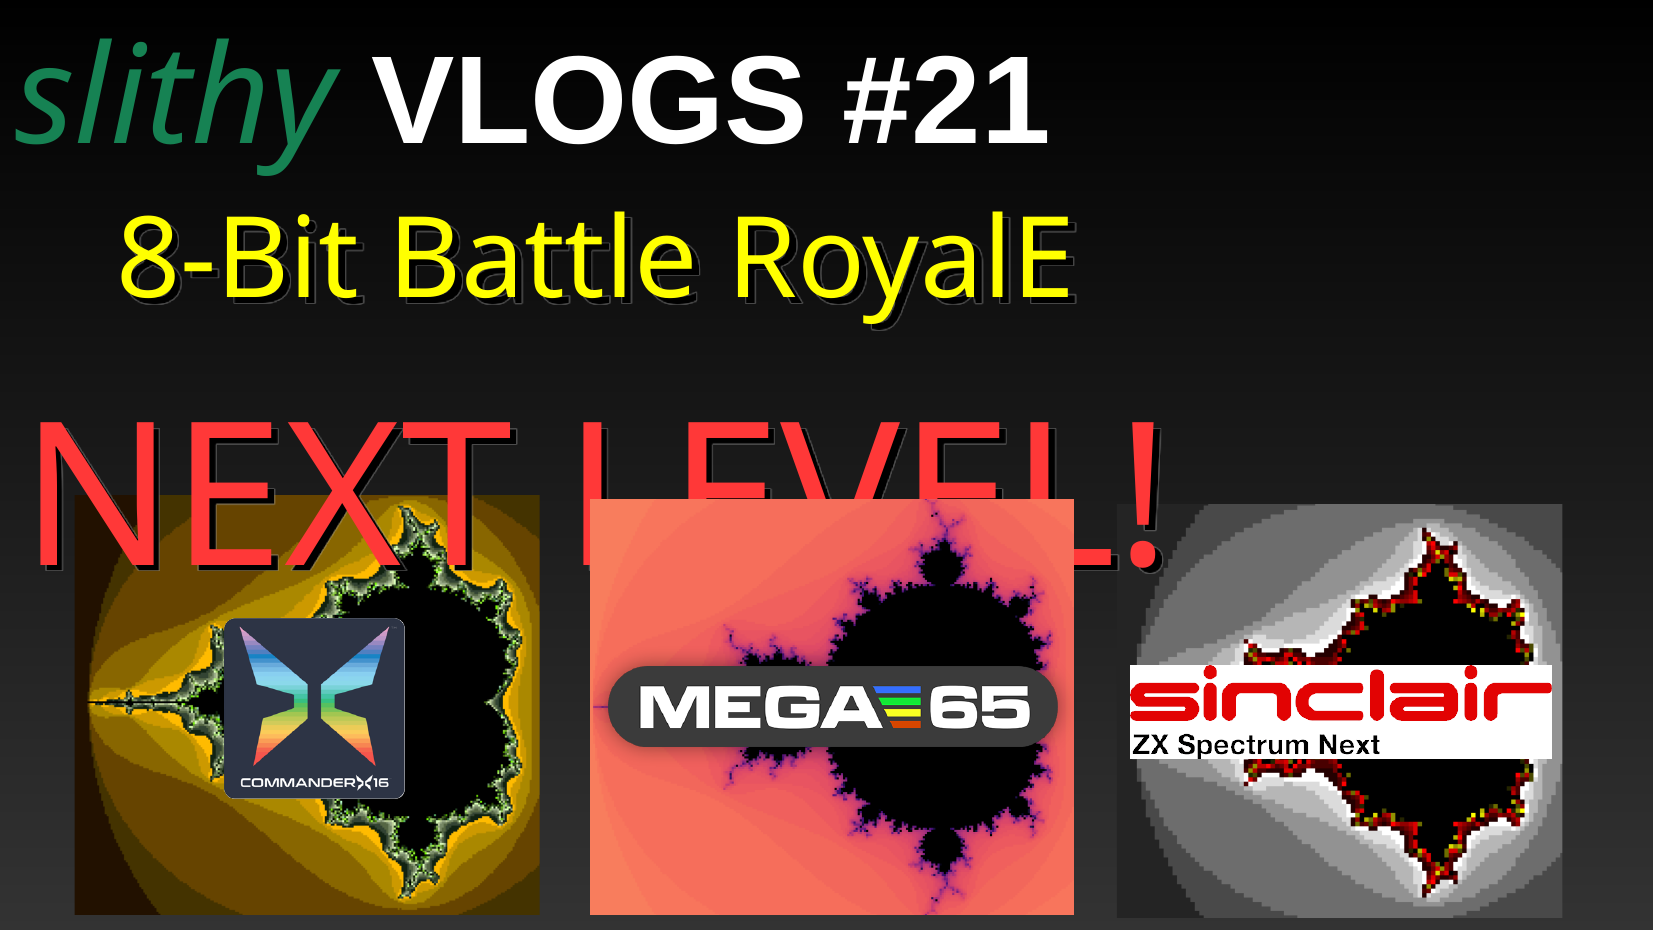

# slithy VLOGS #21
8-Bit Battle RoyalE
NEXT LEVEL!